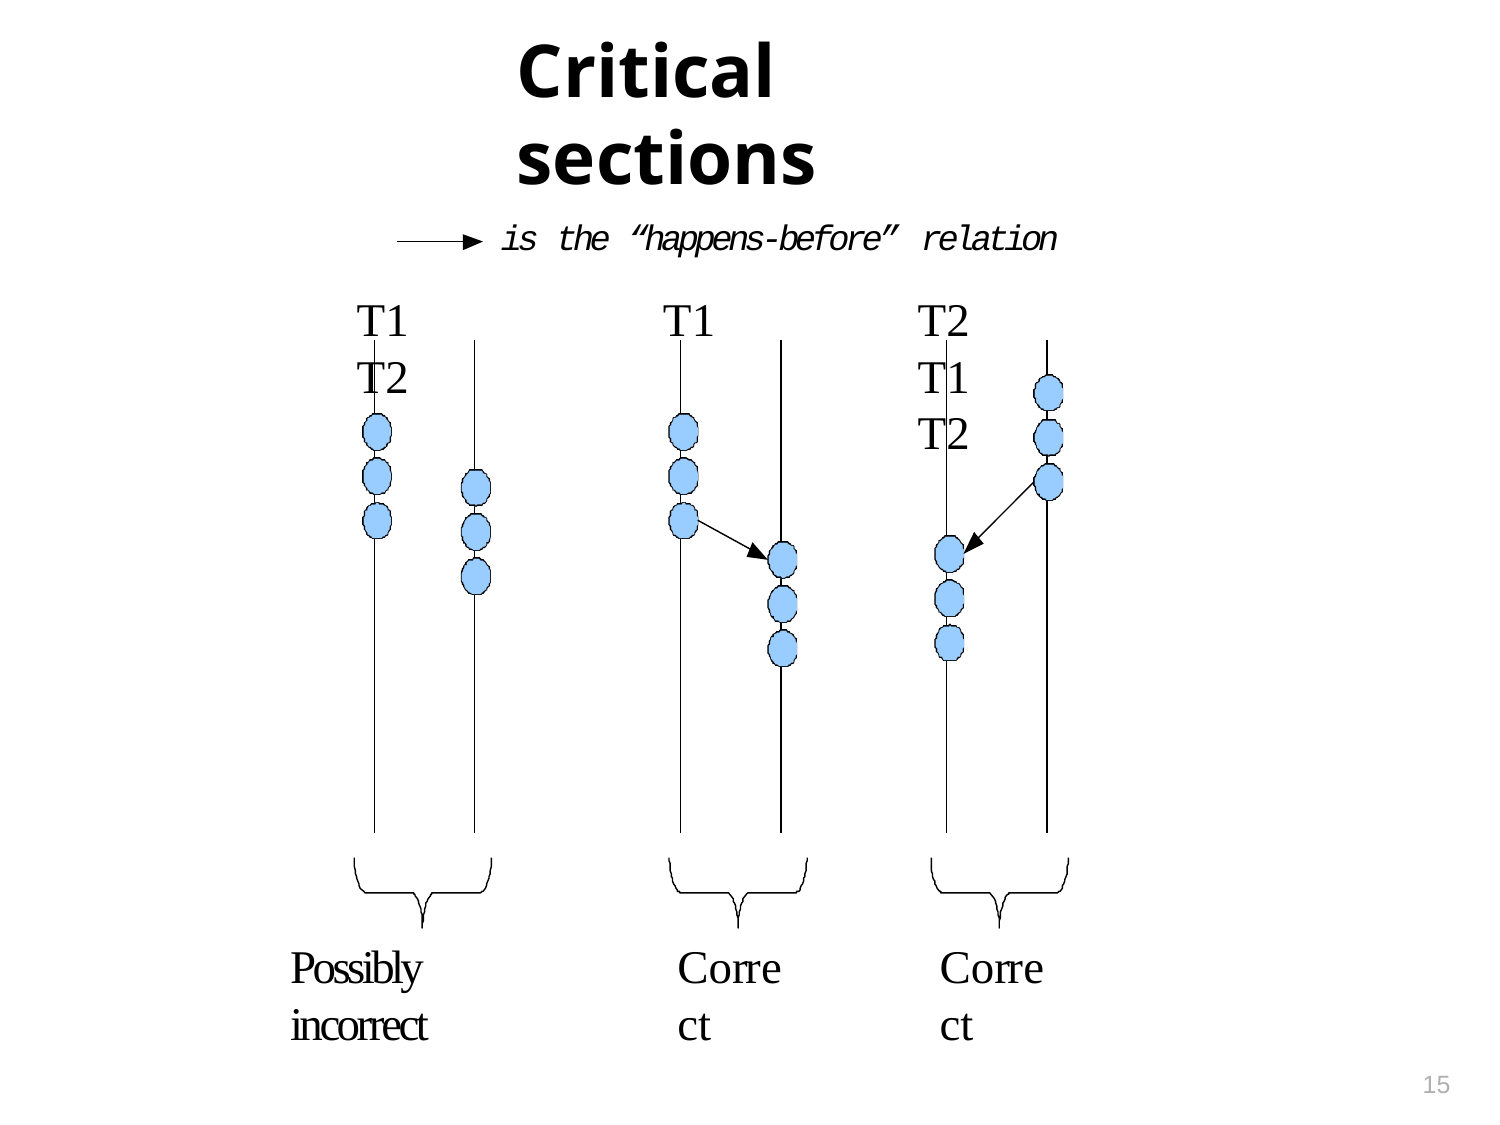

# Critical sections
is the “happens-before” relation
T1	T2	T1	T2
T1	T2
Possibly incorrect
Correct
Correct